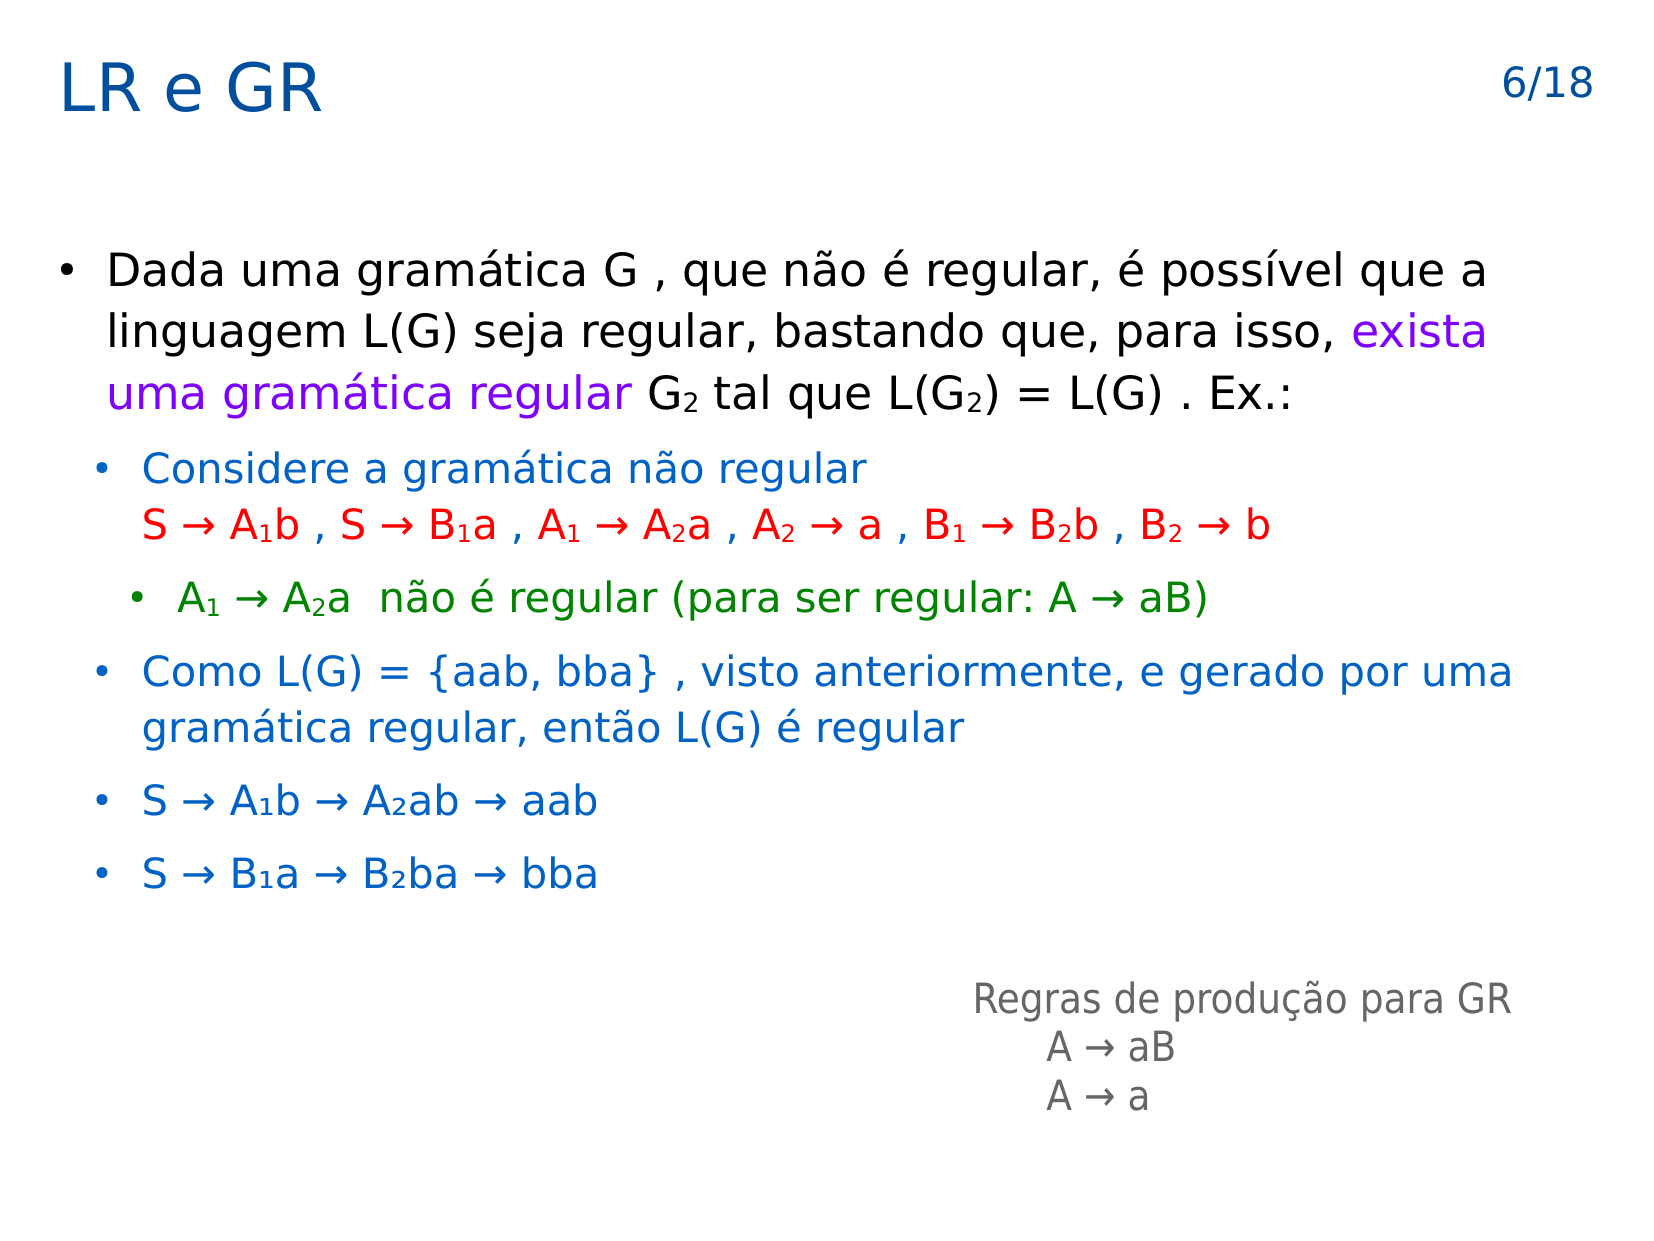

# LR e GR
6
Dada uma gramática G , que não é regular, é possível que a linguagem L(G) seja regular, bastando que, para isso, exista uma gramática regular G2 tal que L(G2) = L(G) . Ex.:
Considere a gramática não regular
S → A1b , S → B1a , A1 → A2a , A2 → a , B1 → B2b , B2 → b
A1 → A2a não é regular (para ser regular: A → aB)
Como L(G) = {aab, bba} , visto anteriormente, e gerado por uma gramática regular, então L(G) é regular
S → A₁b → A₂ab → aab
S → B₁a → B₂ba → bba
Regras de produção para GR
	A → aB
	A → a